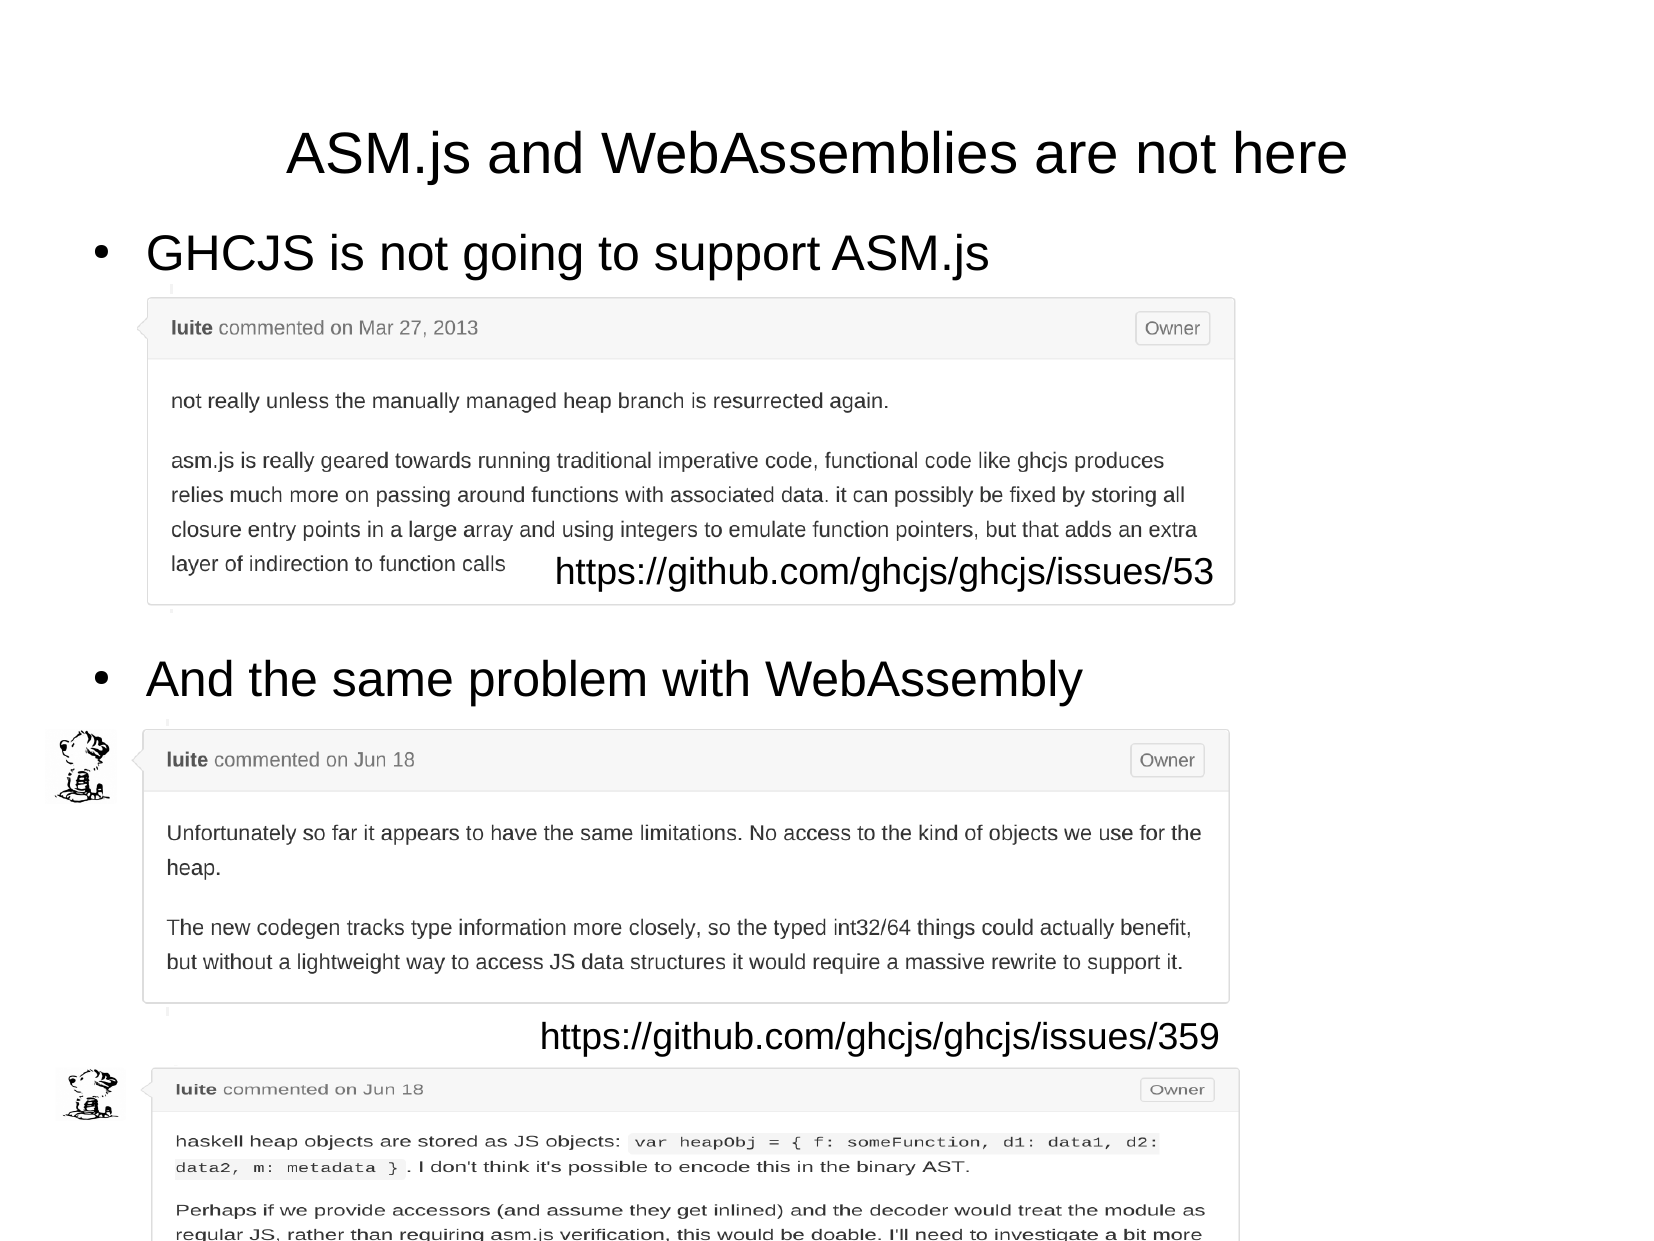

# ASM.js and WebAssemblies are not here
GHCJS is not going to support ASM.js
And the same problem with WebAssembly
https://github.com/ghcjs/ghcjs/issues/53
https://github.com/ghcjs/ghcjs/issues/359